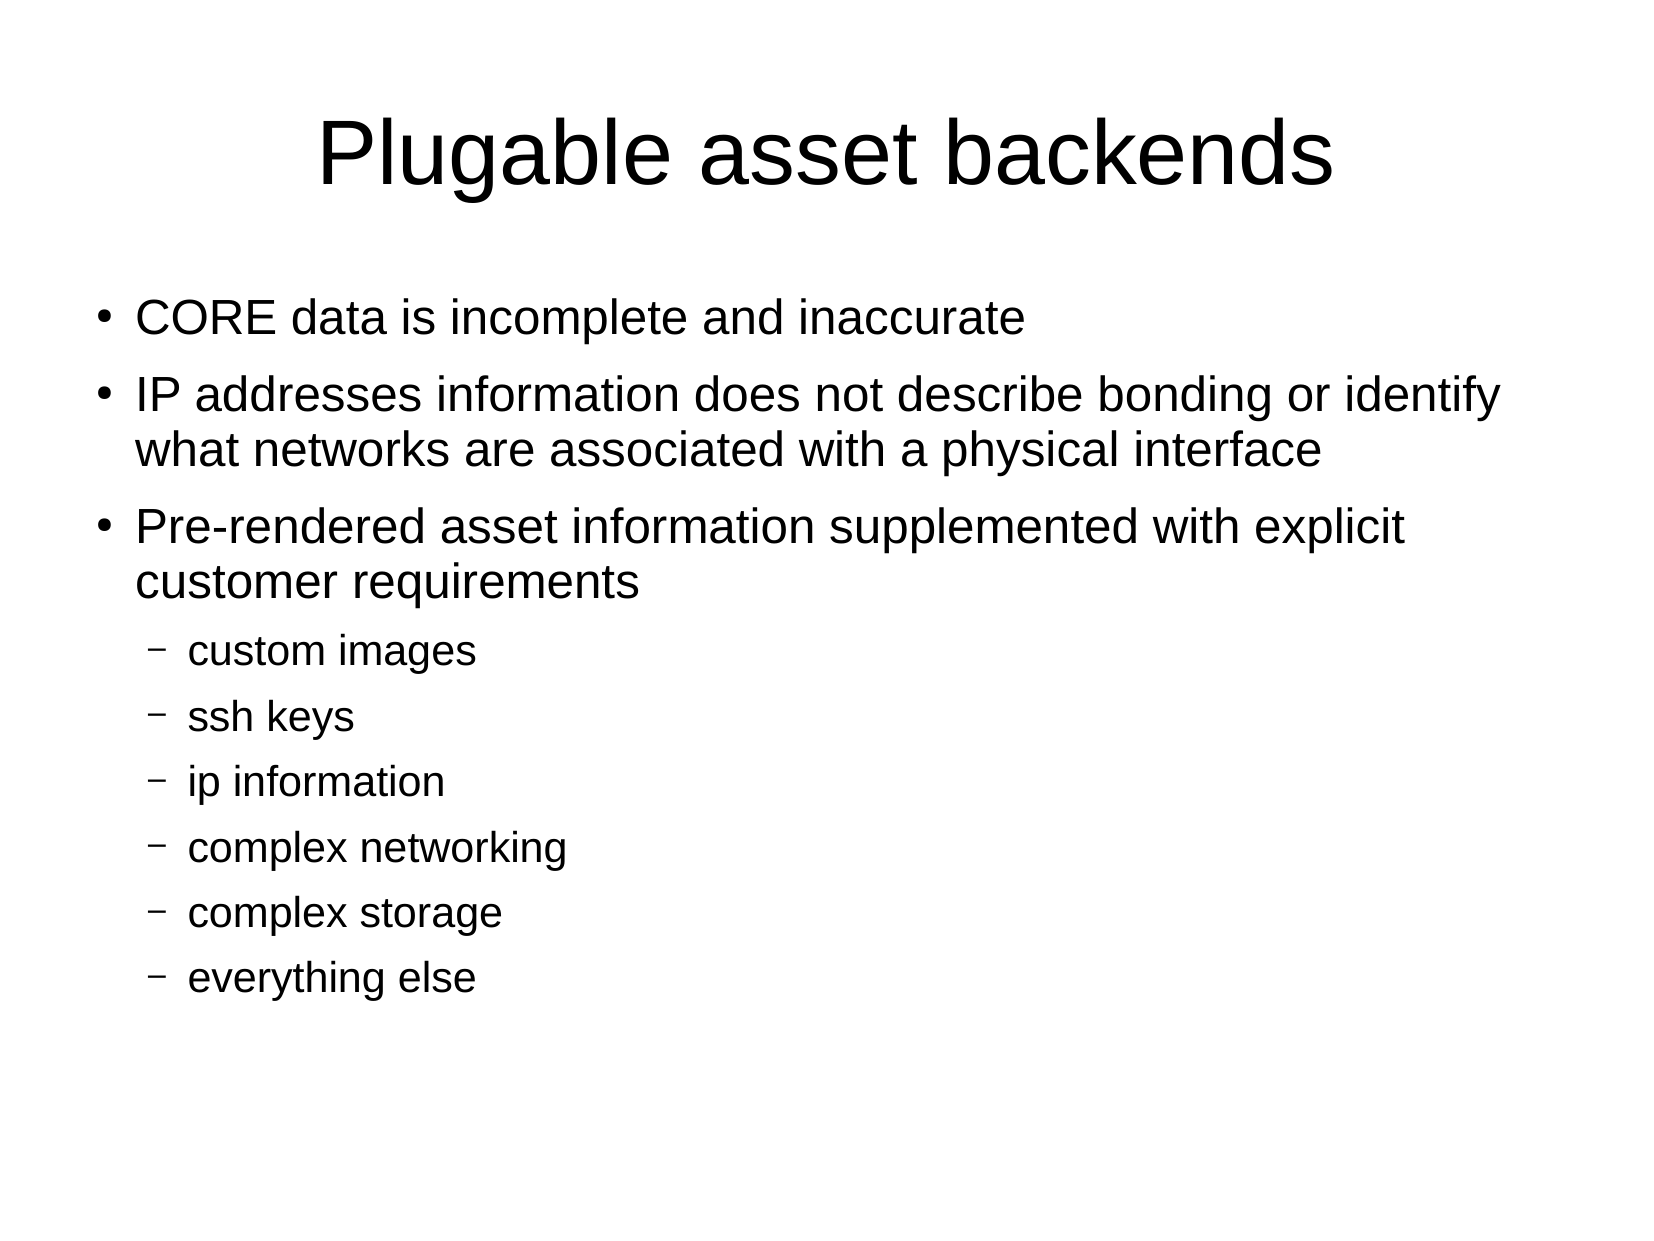

# Plugable asset backends
CORE data is incomplete and inaccurate
IP addresses information does not describe bonding or identify what networks are associated with a physical interface
Pre-rendered asset information supplemented with explicit customer requirements
custom images
ssh keys
ip information
complex networking
complex storage
everything else